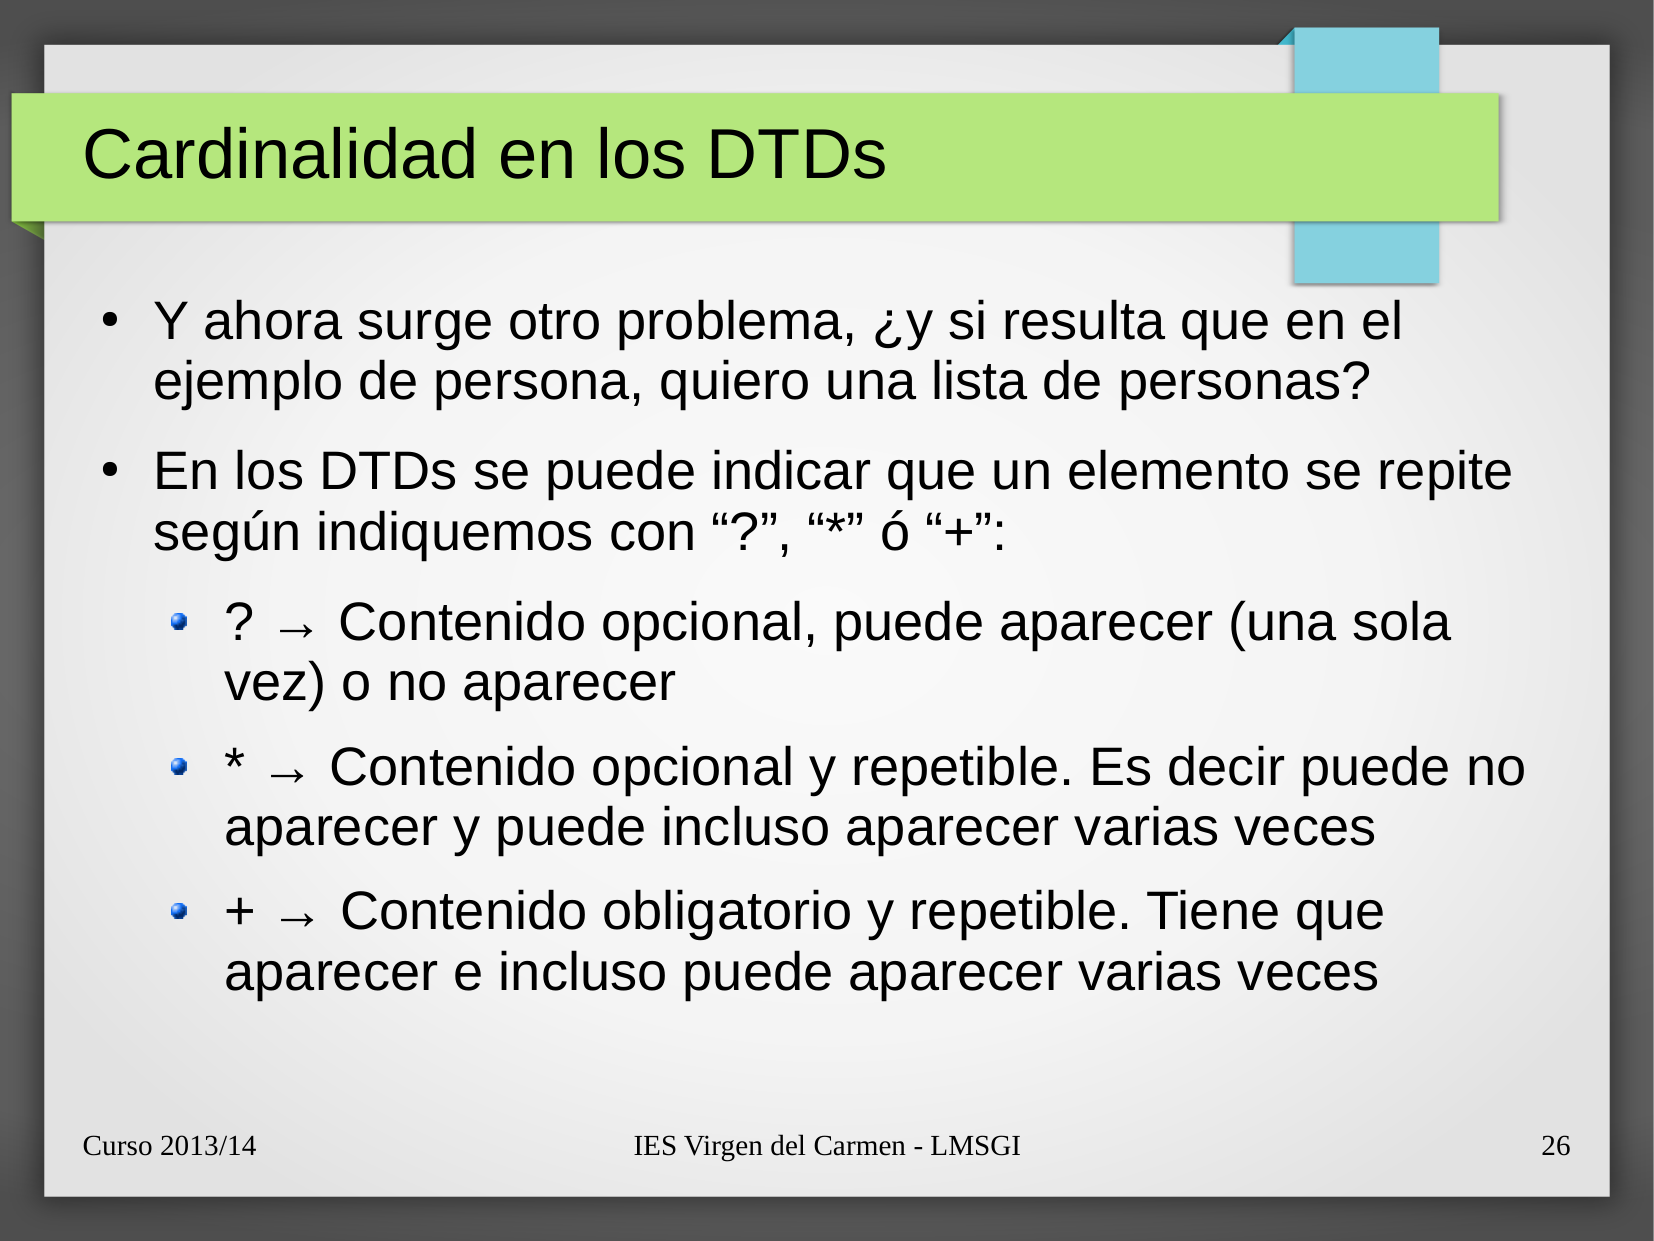

# Cardinalidad en los DTDs
Y ahora surge otro problema, ¿y si resulta que en el ejemplo de persona, quiero una lista de personas?
En los DTDs se puede indicar que un elemento se repite según indiquemos con “?”, “*” ó “+”:
? → Contenido opcional, puede aparecer (una sola vez) o no aparecer
* → Contenido opcional y repetible. Es decir puede no aparecer y puede incluso aparecer varias veces
+ → Contenido obligatorio y repetible. Tiene que aparecer e incluso puede aparecer varias veces
Curso 2013/14
IES Virgen del Carmen - LMSGI
26